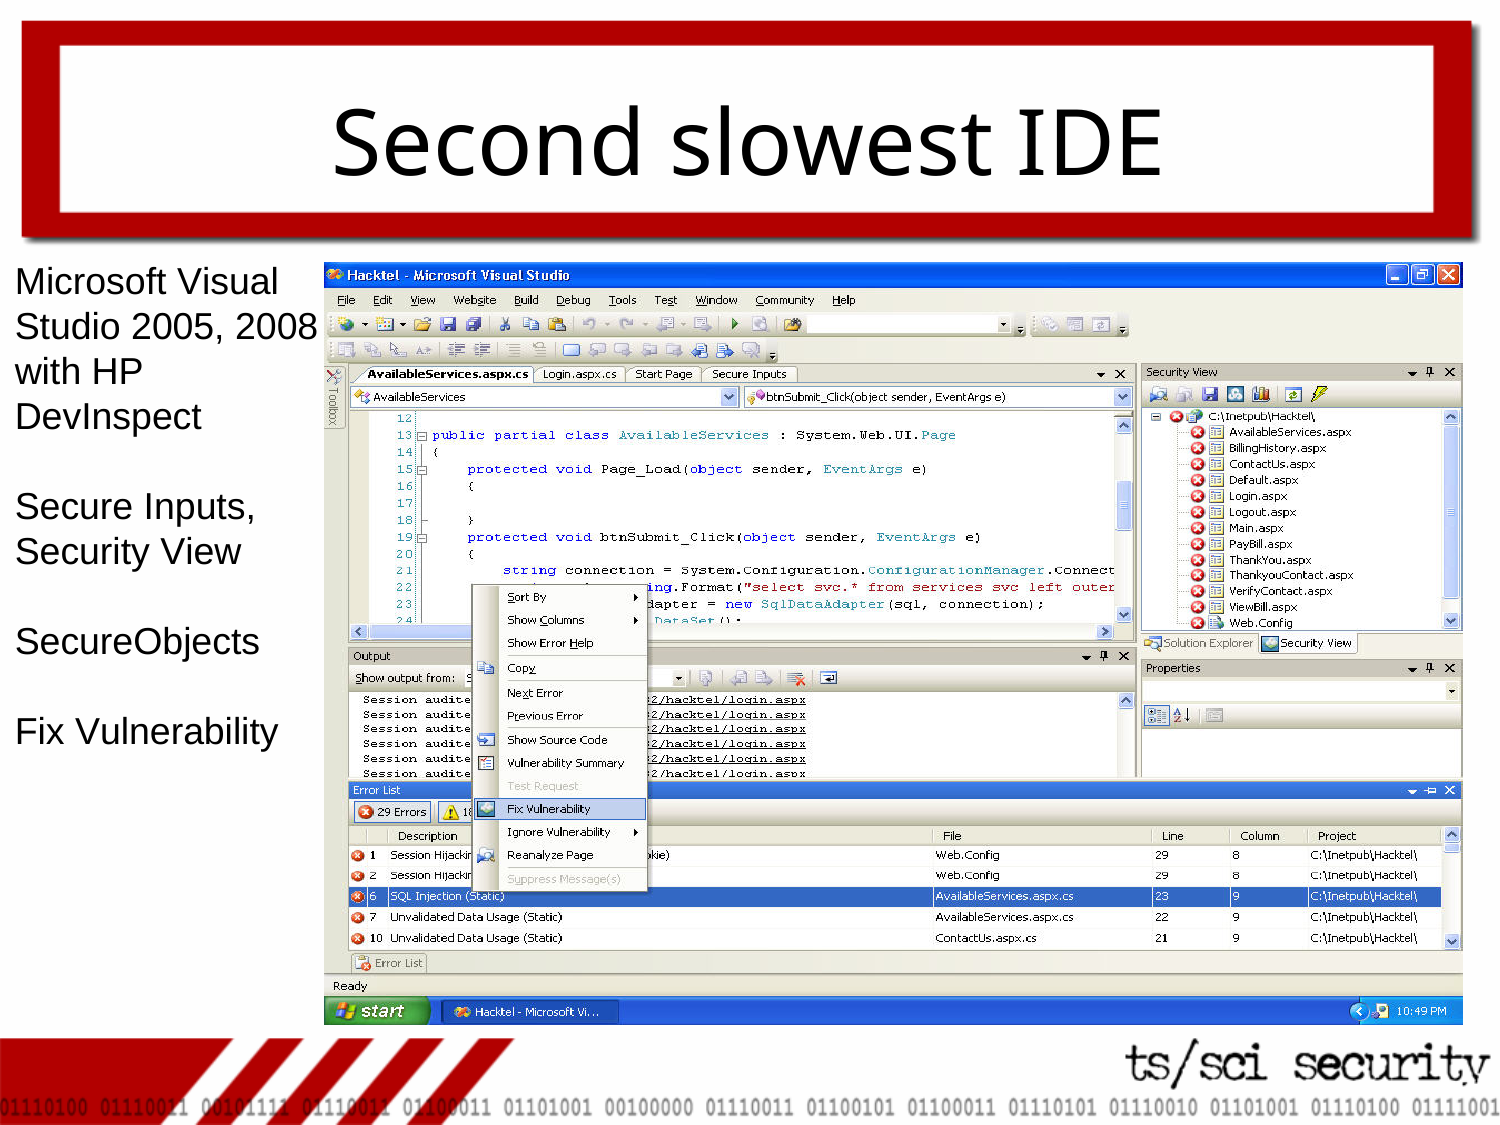

# Second slowest IDE
Microsoft Visual Studio 2005, 2008
with HP DevInspect
Secure Inputs, Security View
SecureObjects
Fix Vulnerability